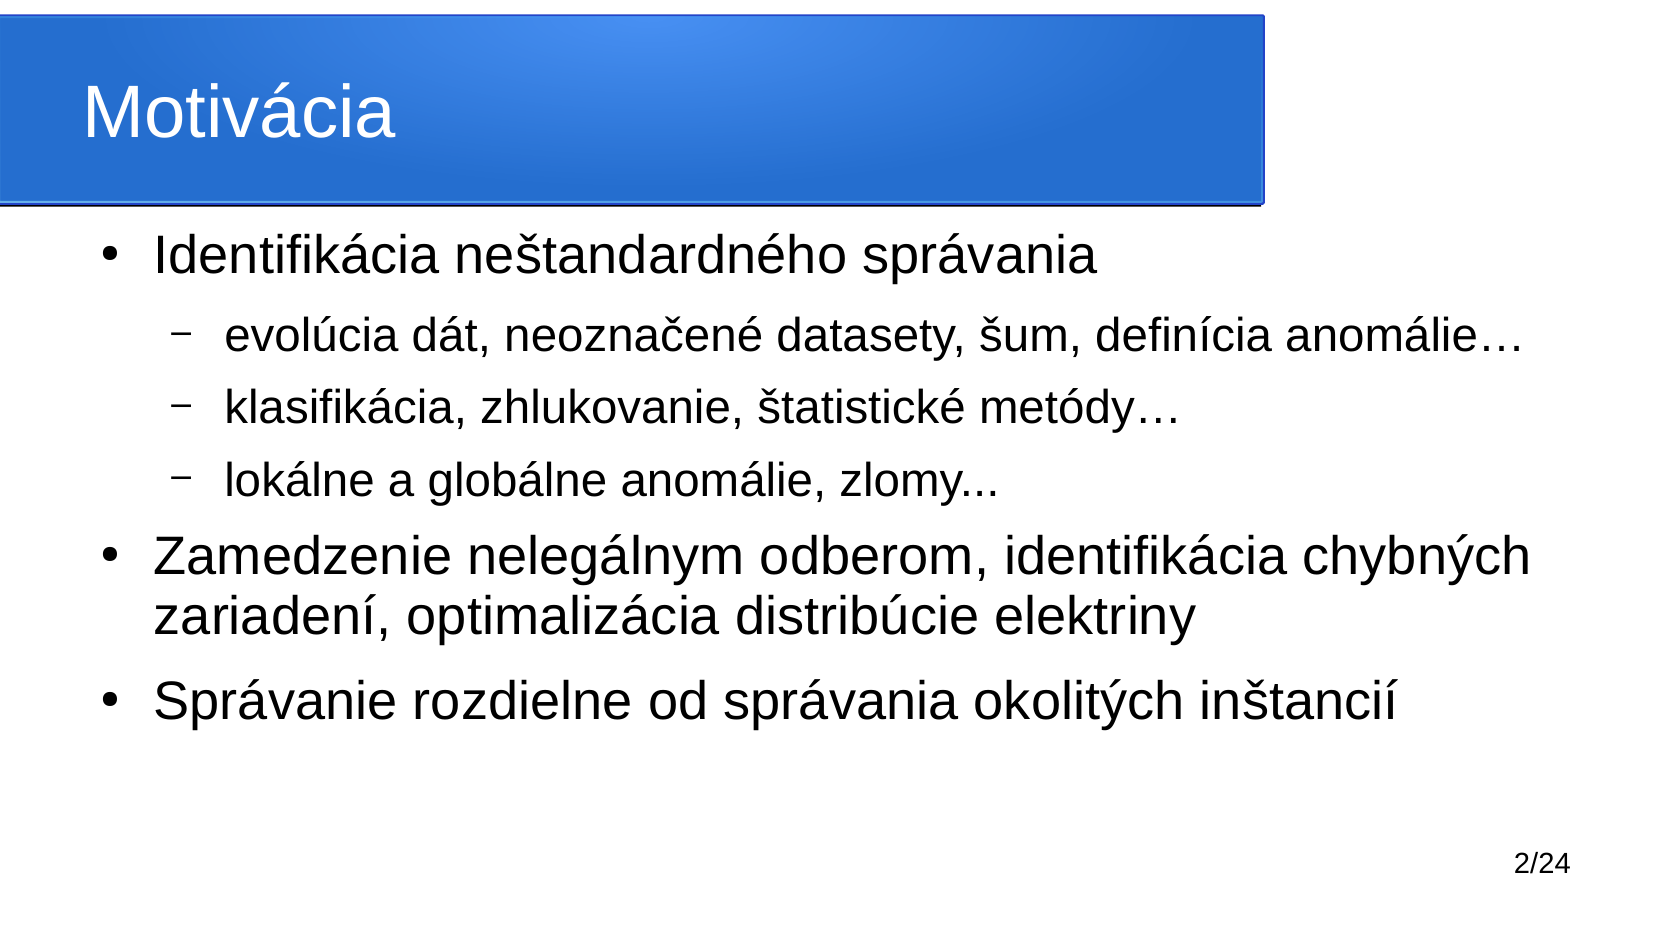

# Motivácia
Identifikácia neštandardného správania
evolúcia dát, neoznačené datasety, šum, definícia anomálie…
klasifikácia, zhlukovanie, štatistické metódy…
lokálne a globálne anomálie, zlomy...
Zamedzenie nelegálnym odberom, identifikácia chybných zariadení, optimalizácia distribúcie elektriny
Správanie rozdielne od správania okolitých inštancií
2